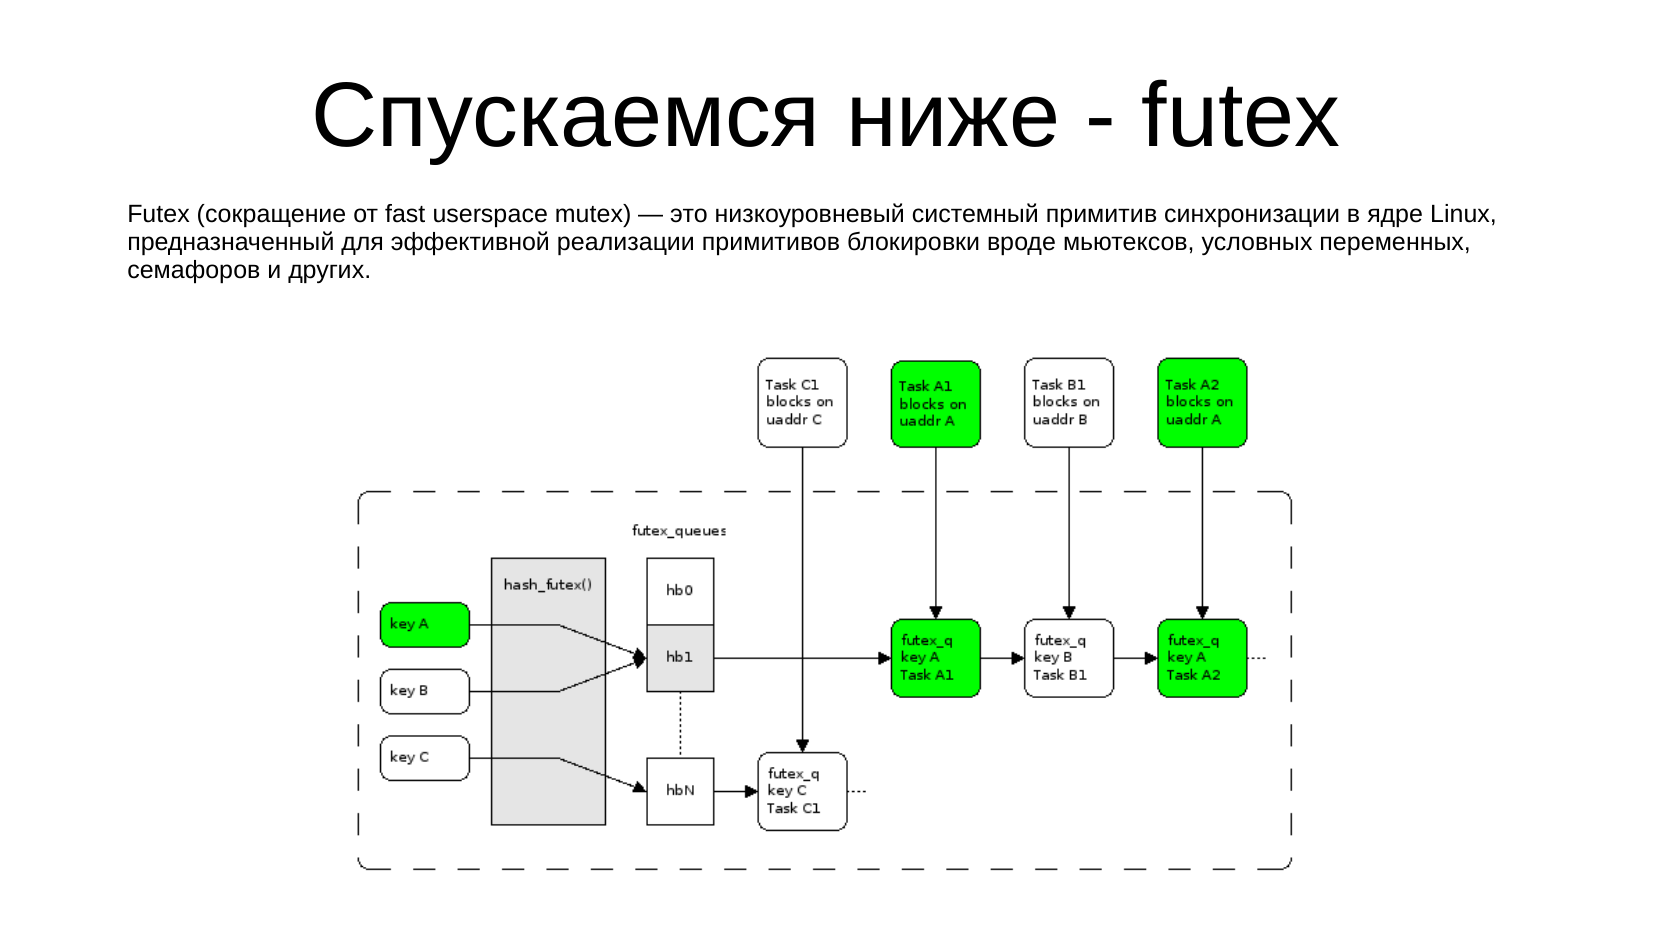

# Спускаемся ниже - futex
Futex (сокращение от fast userspace mutex) — это низкоуровневый системный примитив синхронизации в ядре Linux, предназначенный для эффективной реализации примитивов блокировки вроде мьютексов, условных переменных, семафоров и других.